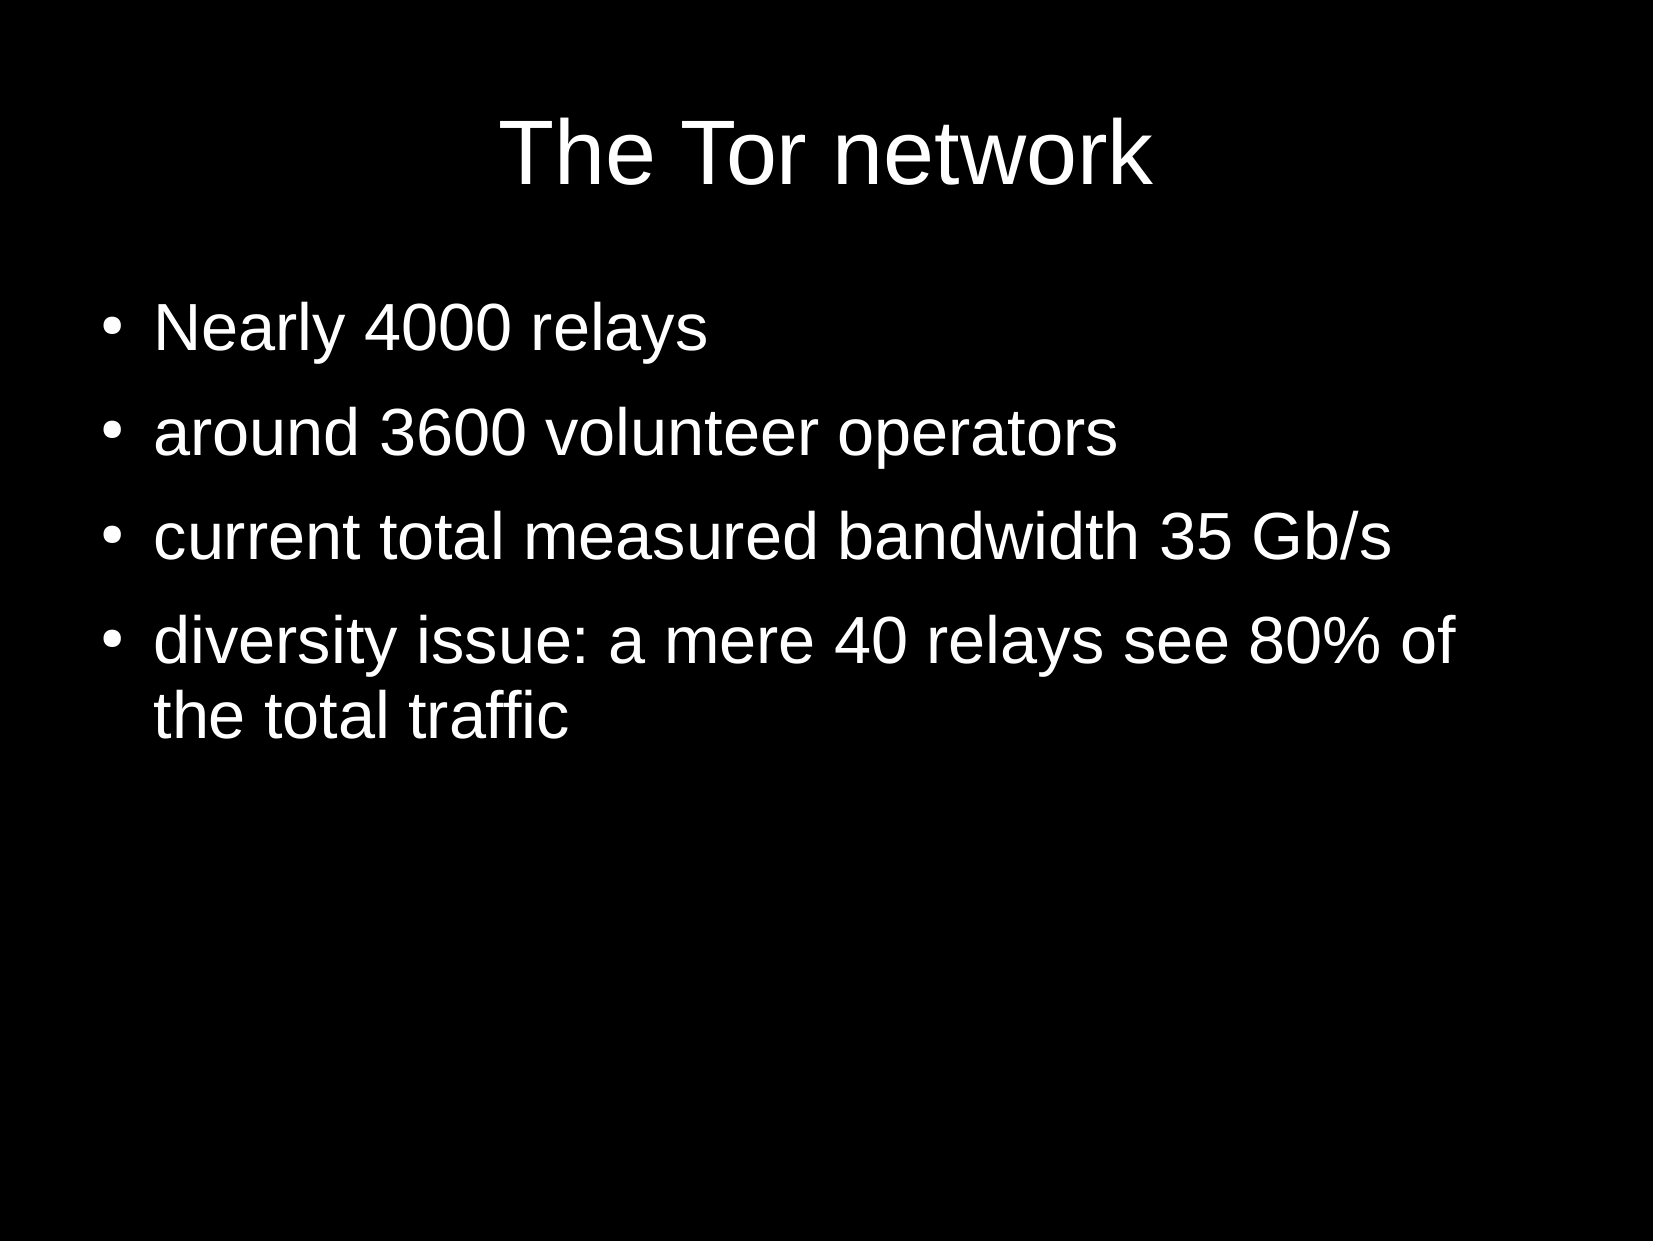

# The Tor network
Nearly 4000 relays
around 3600 volunteer operators
current total measured bandwidth 35 Gb/s
diversity issue: a mere 40 relays see 80% of the total traffic